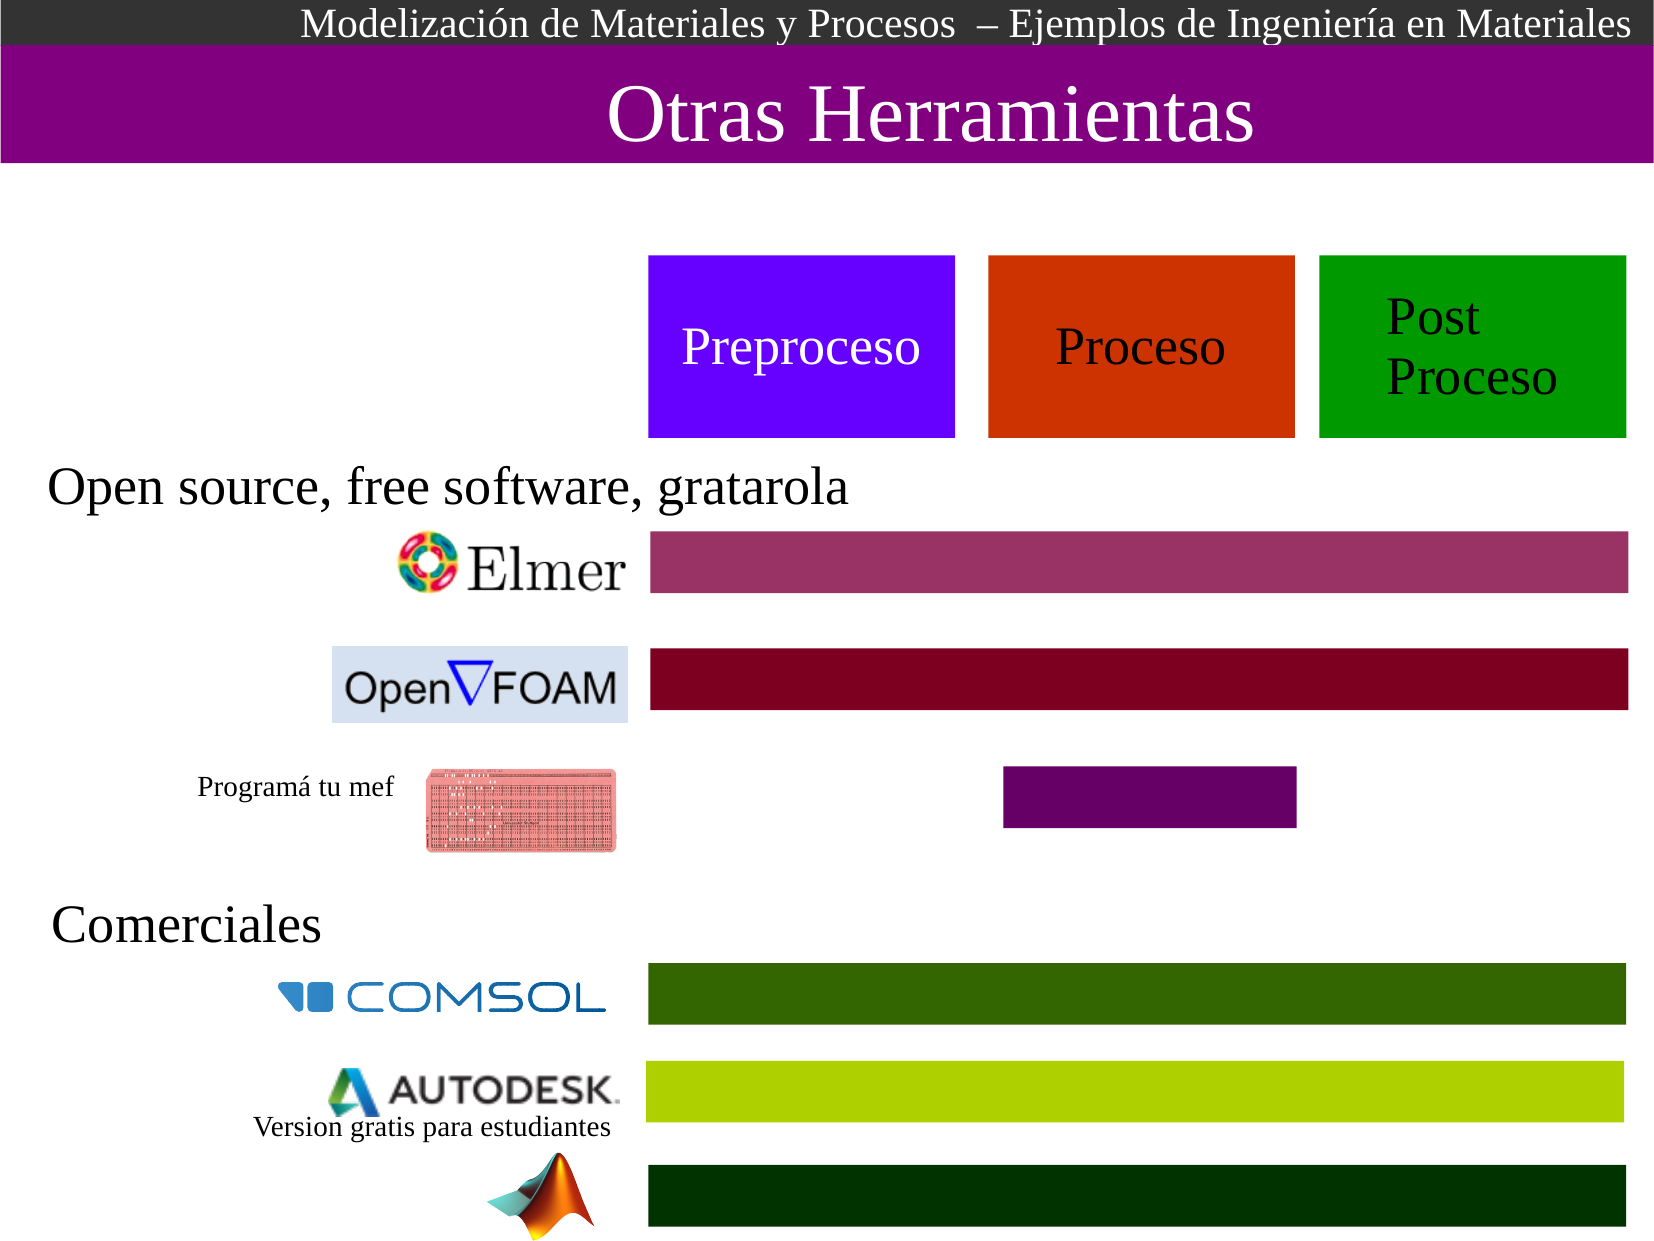

Otras Herramientas
Preproceso
Proceso
Post Proceso
Open source, free software, gratarola
Programá tu mef
Comerciales
Version gratis para estudiantes